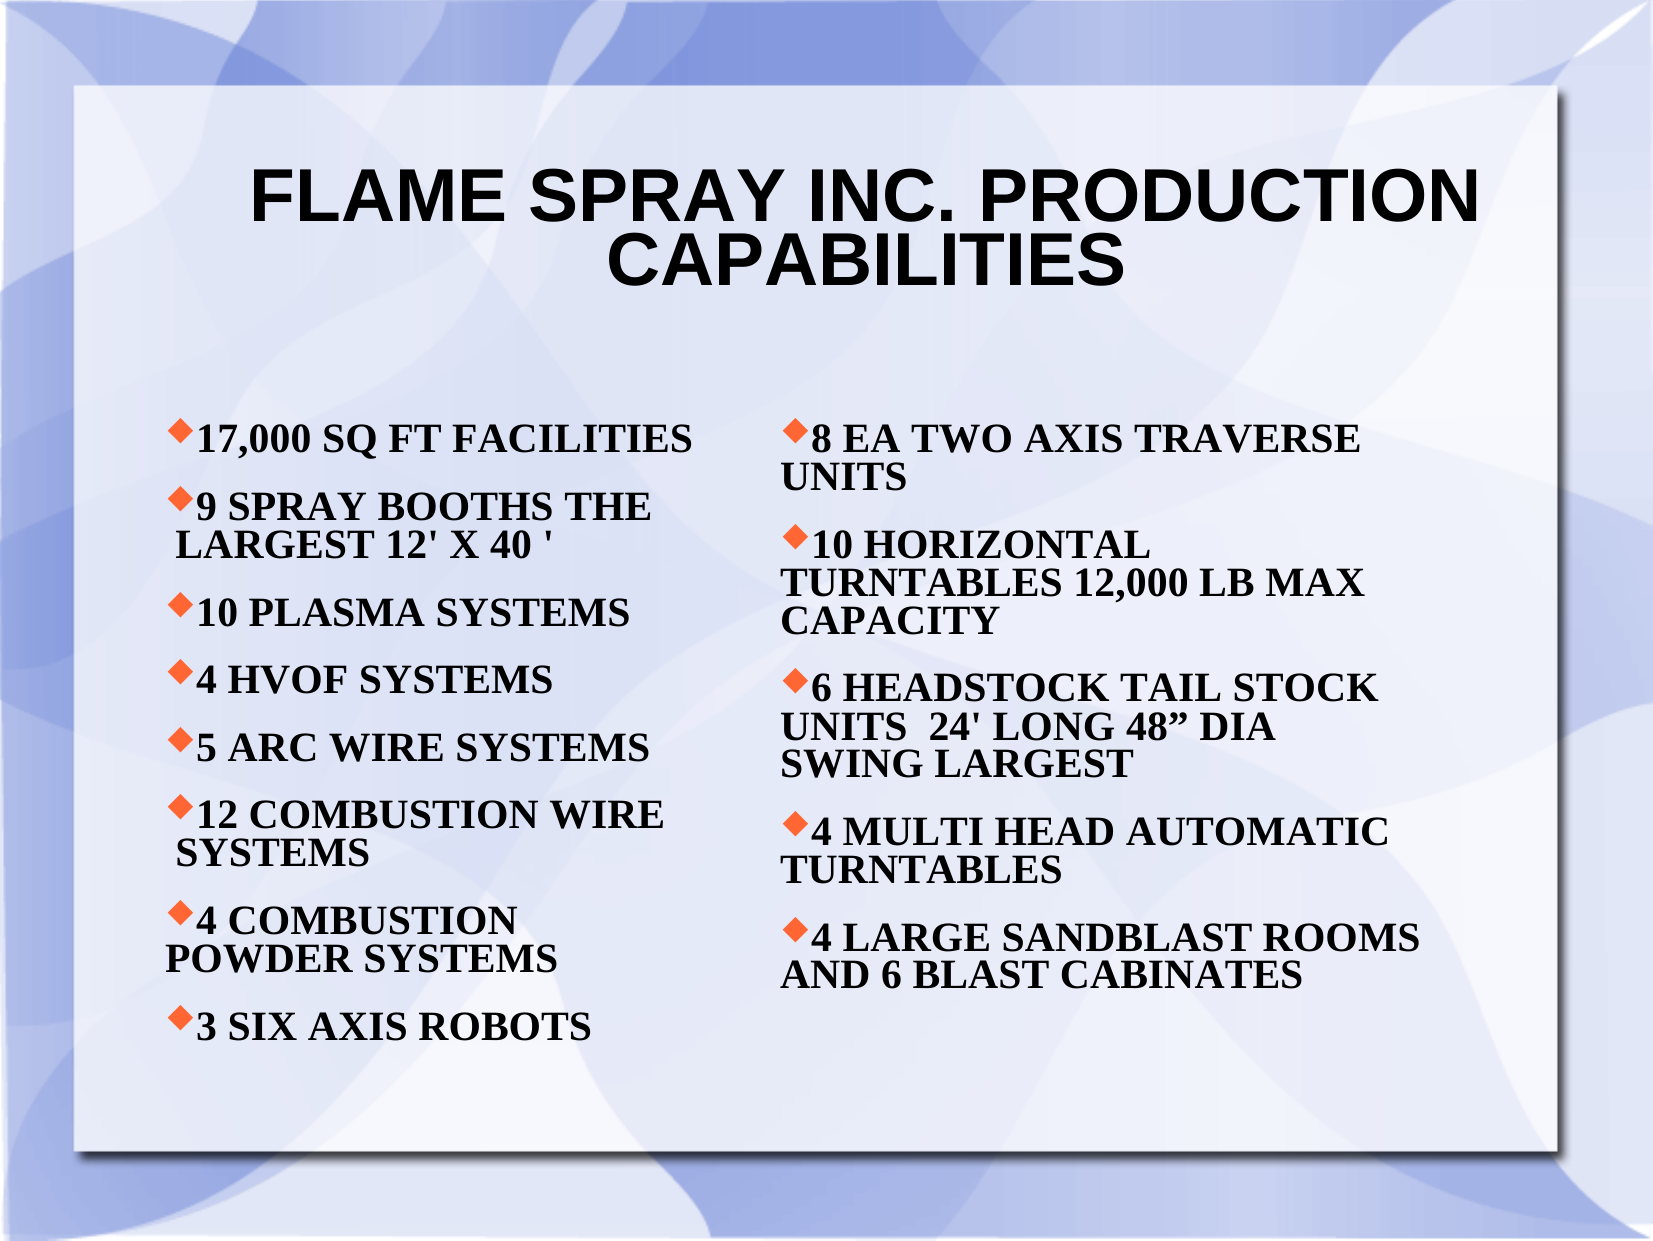

# FLAME SPRAY INC. PRODUCTION CAPABILITIES
17,000 SQ FT FACILITIES
9 SPRAY BOOTHS THE LARGEST 12' X 40 '
10 PLASMA SYSTEMS
4 HVOF SYSTEMS
5 ARC WIRE SYSTEMS
12 COMBUSTION WIRE SYSTEMS
4 COMBUSTION POWDER SYSTEMS
3 SIX AXIS ROBOTS
8 EA TWO AXIS TRAVERSE UNITS
10 HORIZONTAL TURNTABLES 12,000 LB MAX CAPACITY
6 HEADSTOCK TAIL STOCK UNITS 24' LONG 48” DIA SWING LARGEST
4 MULTI HEAD AUTOMATIC TURNTABLES
4 LARGE SANDBLAST ROOMS AND 6 BLAST CABINATES